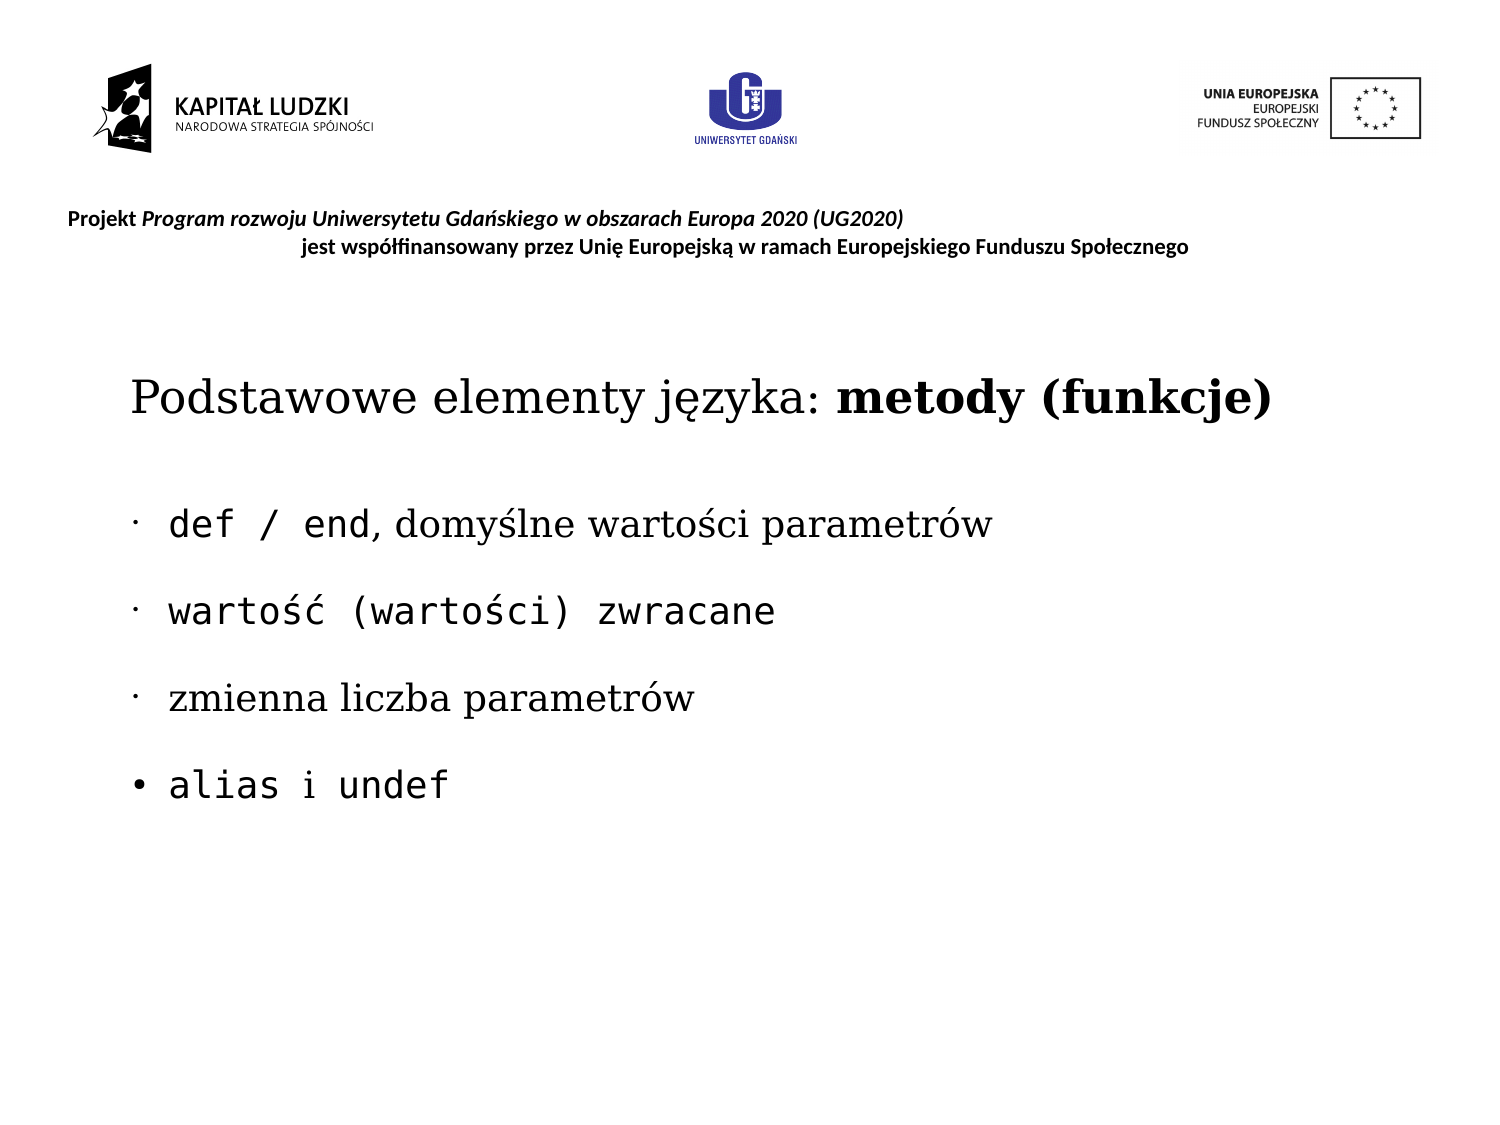

Projekt Program rozwoju Uniwersytetu Gdańskiego w obszarach Europa 2020 (UG2020)
jest współfinansowany przez Unię Europejską w ramach Europejskiego Funduszu Społecznego
Podstawowe elementy języka: metody (funkcje)
def / end, domyślne wartości parametrów
wartość (wartości) zwracane
zmienna liczba parametrów
alias i undef
Człowiek – najlepsza inwestycja